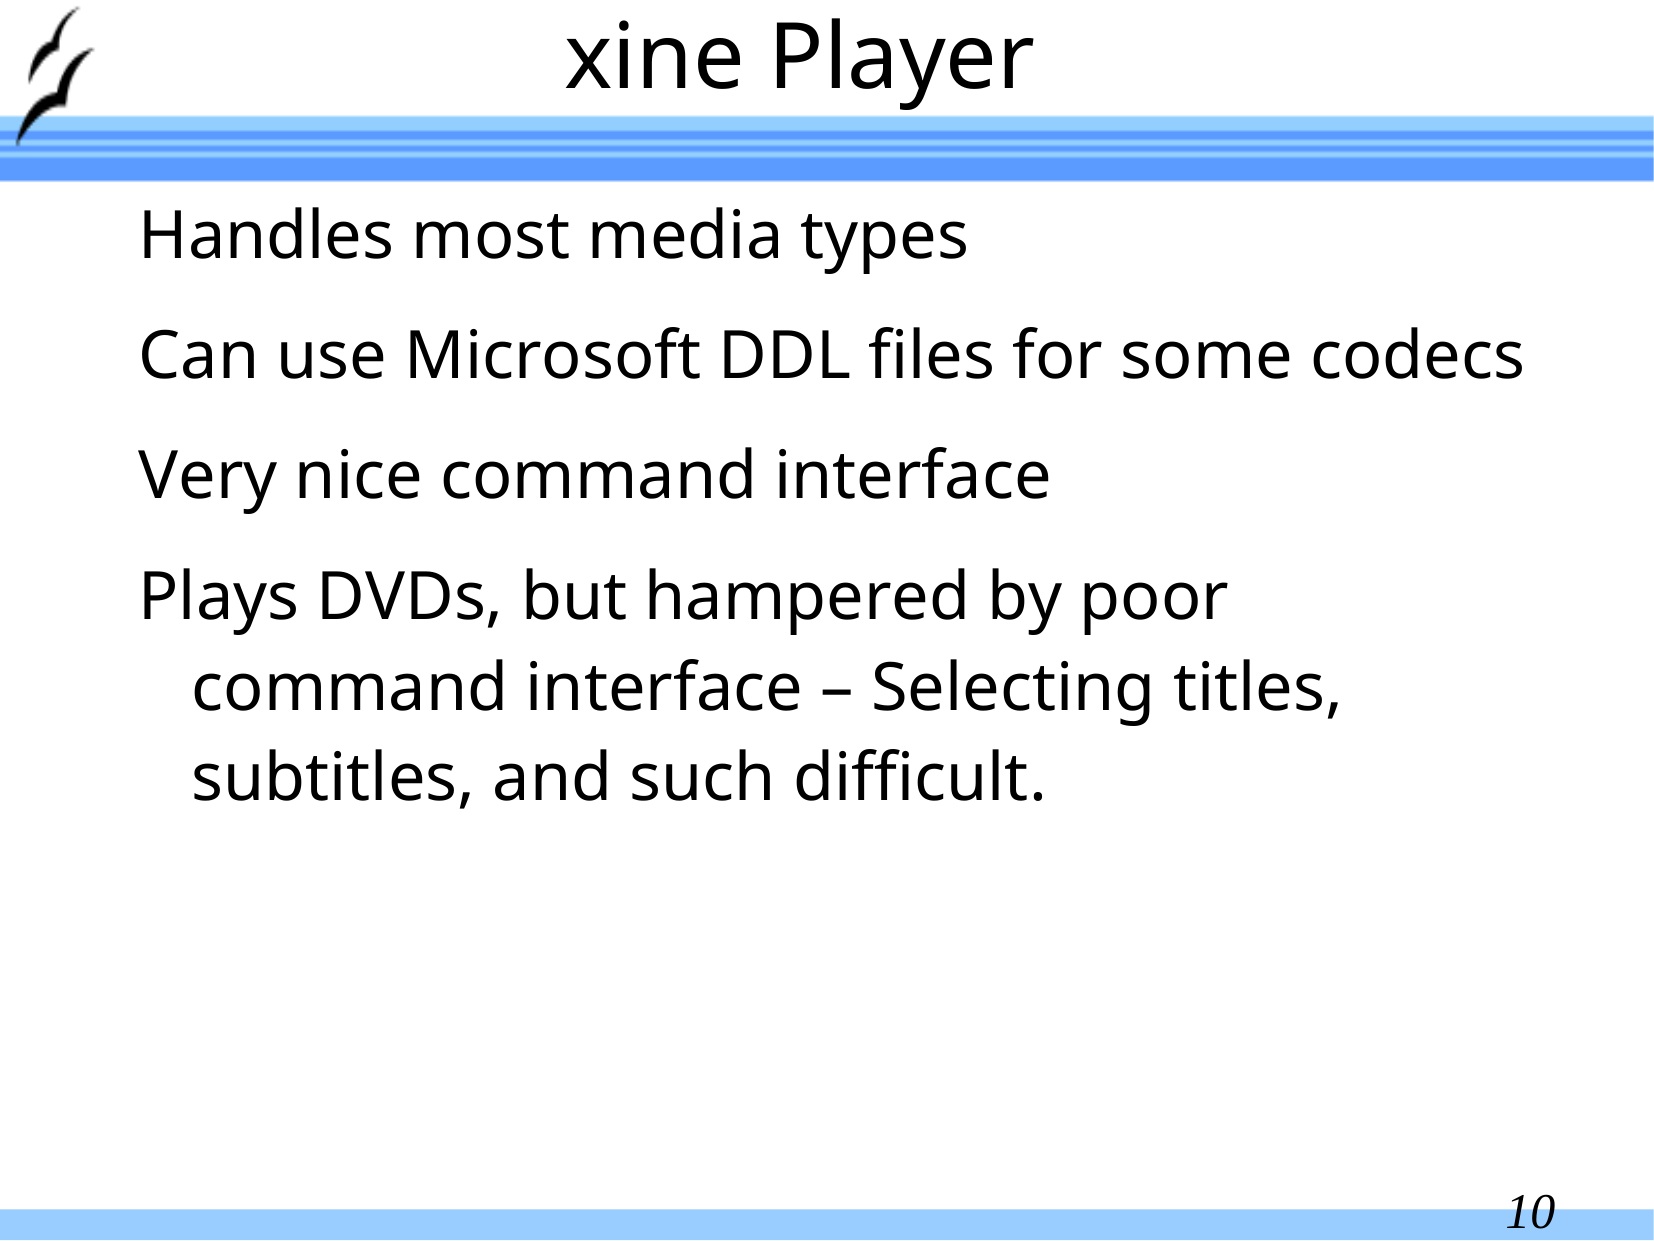

# xine Player
Handles most media types
Can use Microsoft DDL files for some codecs
Very nice command interface
Plays DVDs, but hampered by poor command interface – Selecting titles, subtitles, and such difficult.